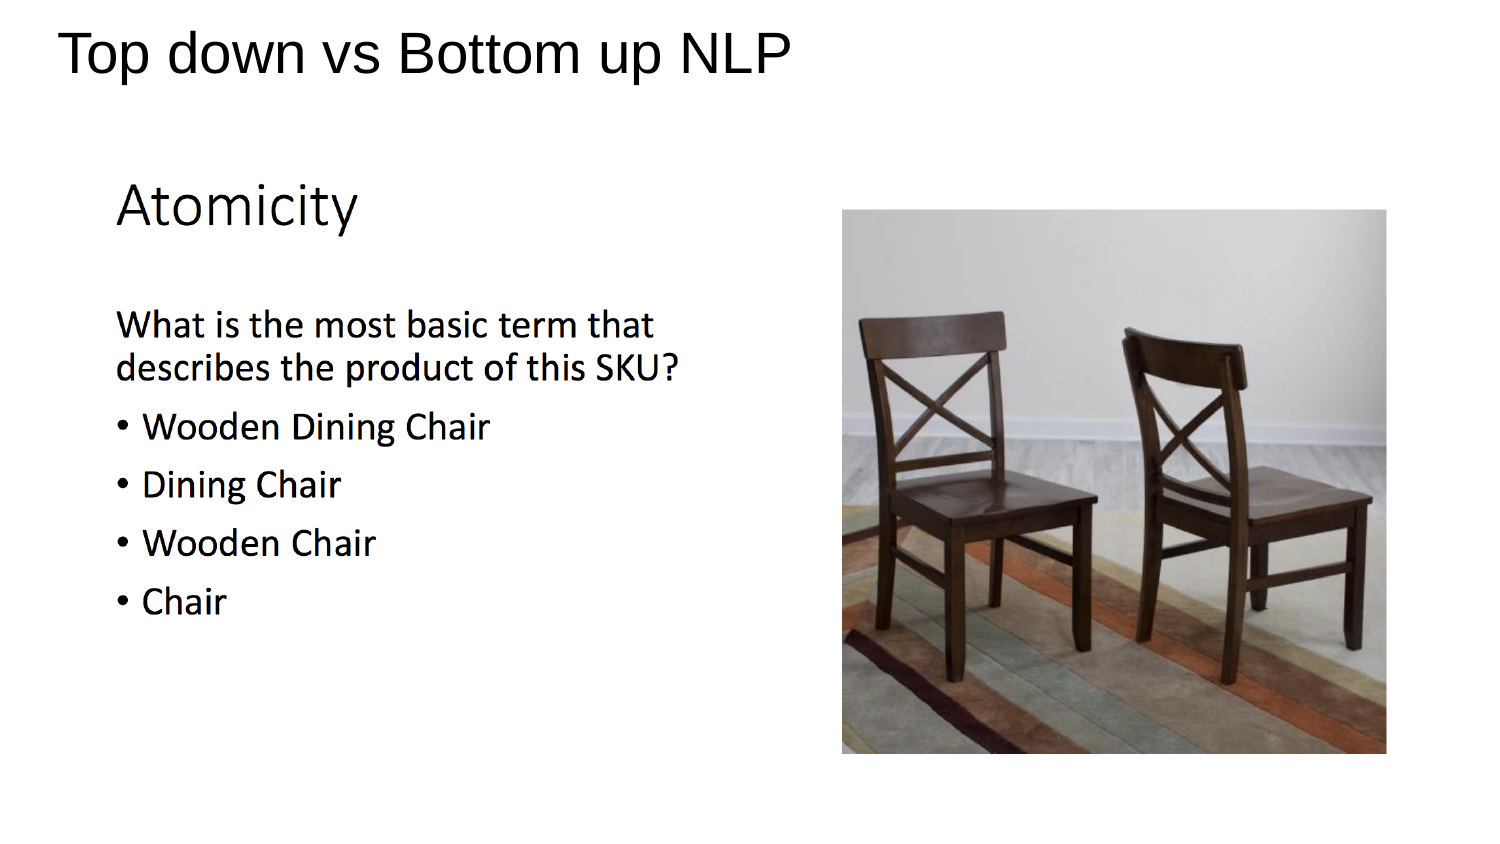

# Top down vs Bottom up NLP